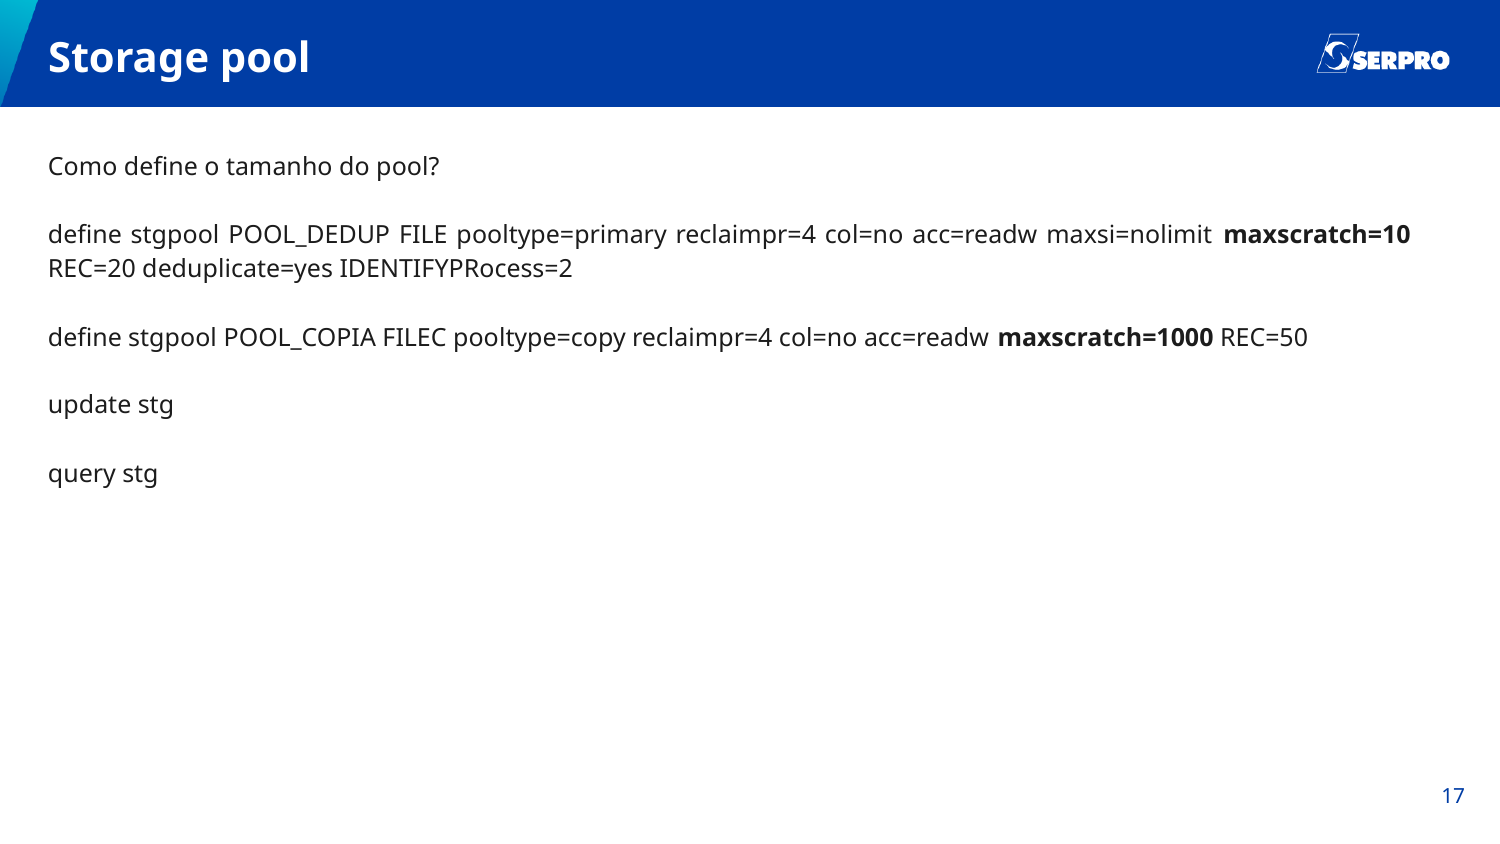

# Storage pool
Como define o tamanho do pool?
define stgpool POOL_DEDUP FILE pooltype=primary reclaimpr=4 col=no acc=readw maxsi=nolimit maxscratch=10 REC=20 deduplicate=yes IDENTIFYPRocess=2
define stgpool POOL_COPIA FILEC pooltype=copy reclaimpr=4 col=no acc=readw maxscratch=1000 REC=50
update stg
query stg